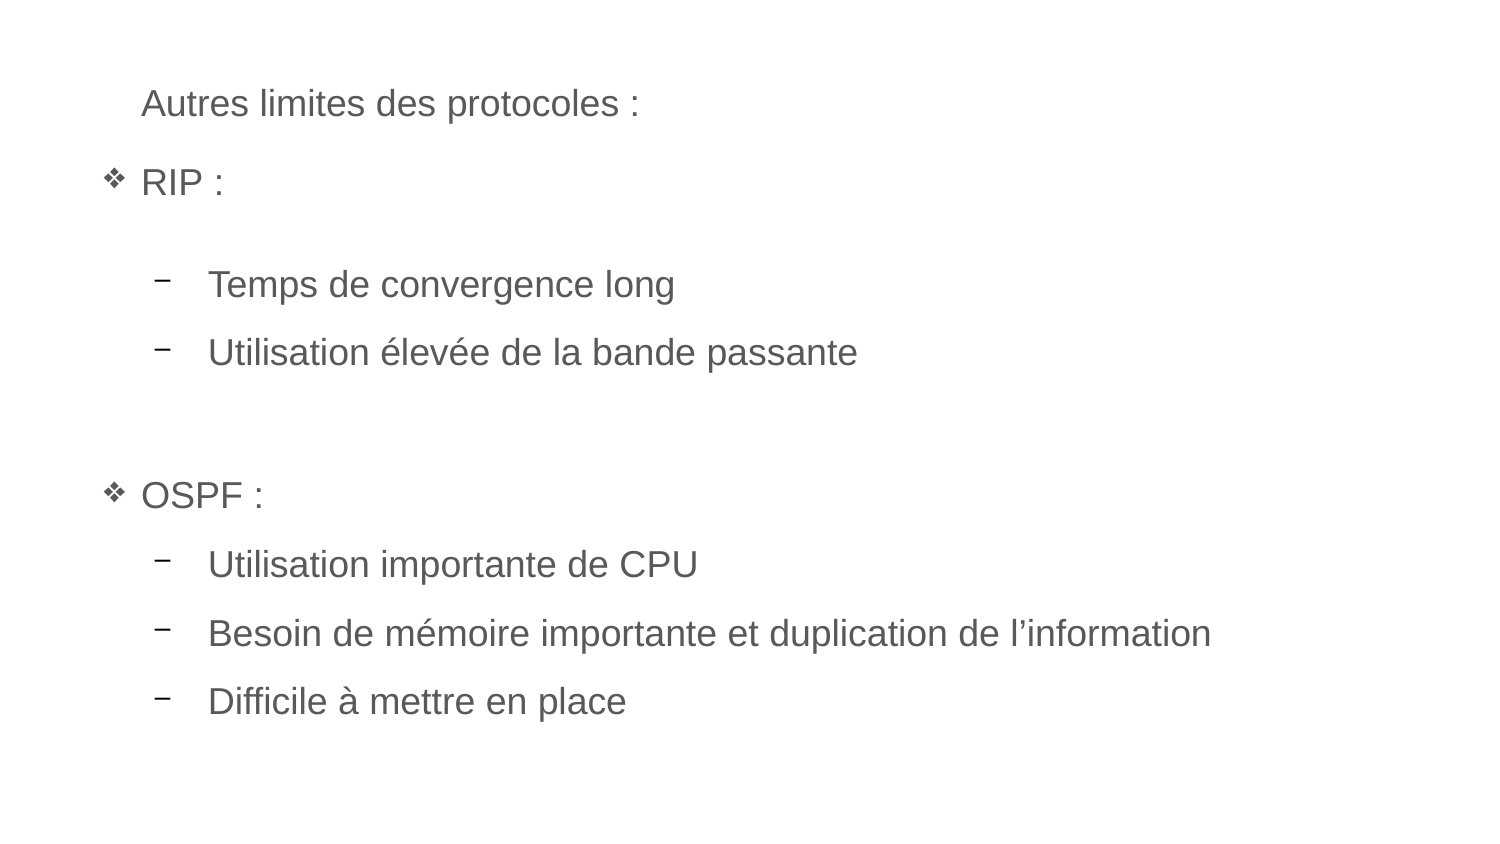

# Autres limites des protocoles :
RIP :
Temps de convergence long
Utilisation élevée de la bande passante
OSPF :
Utilisation importante de CPU
Besoin de mémoire importante et duplication de l’information
Difficile à mettre en place